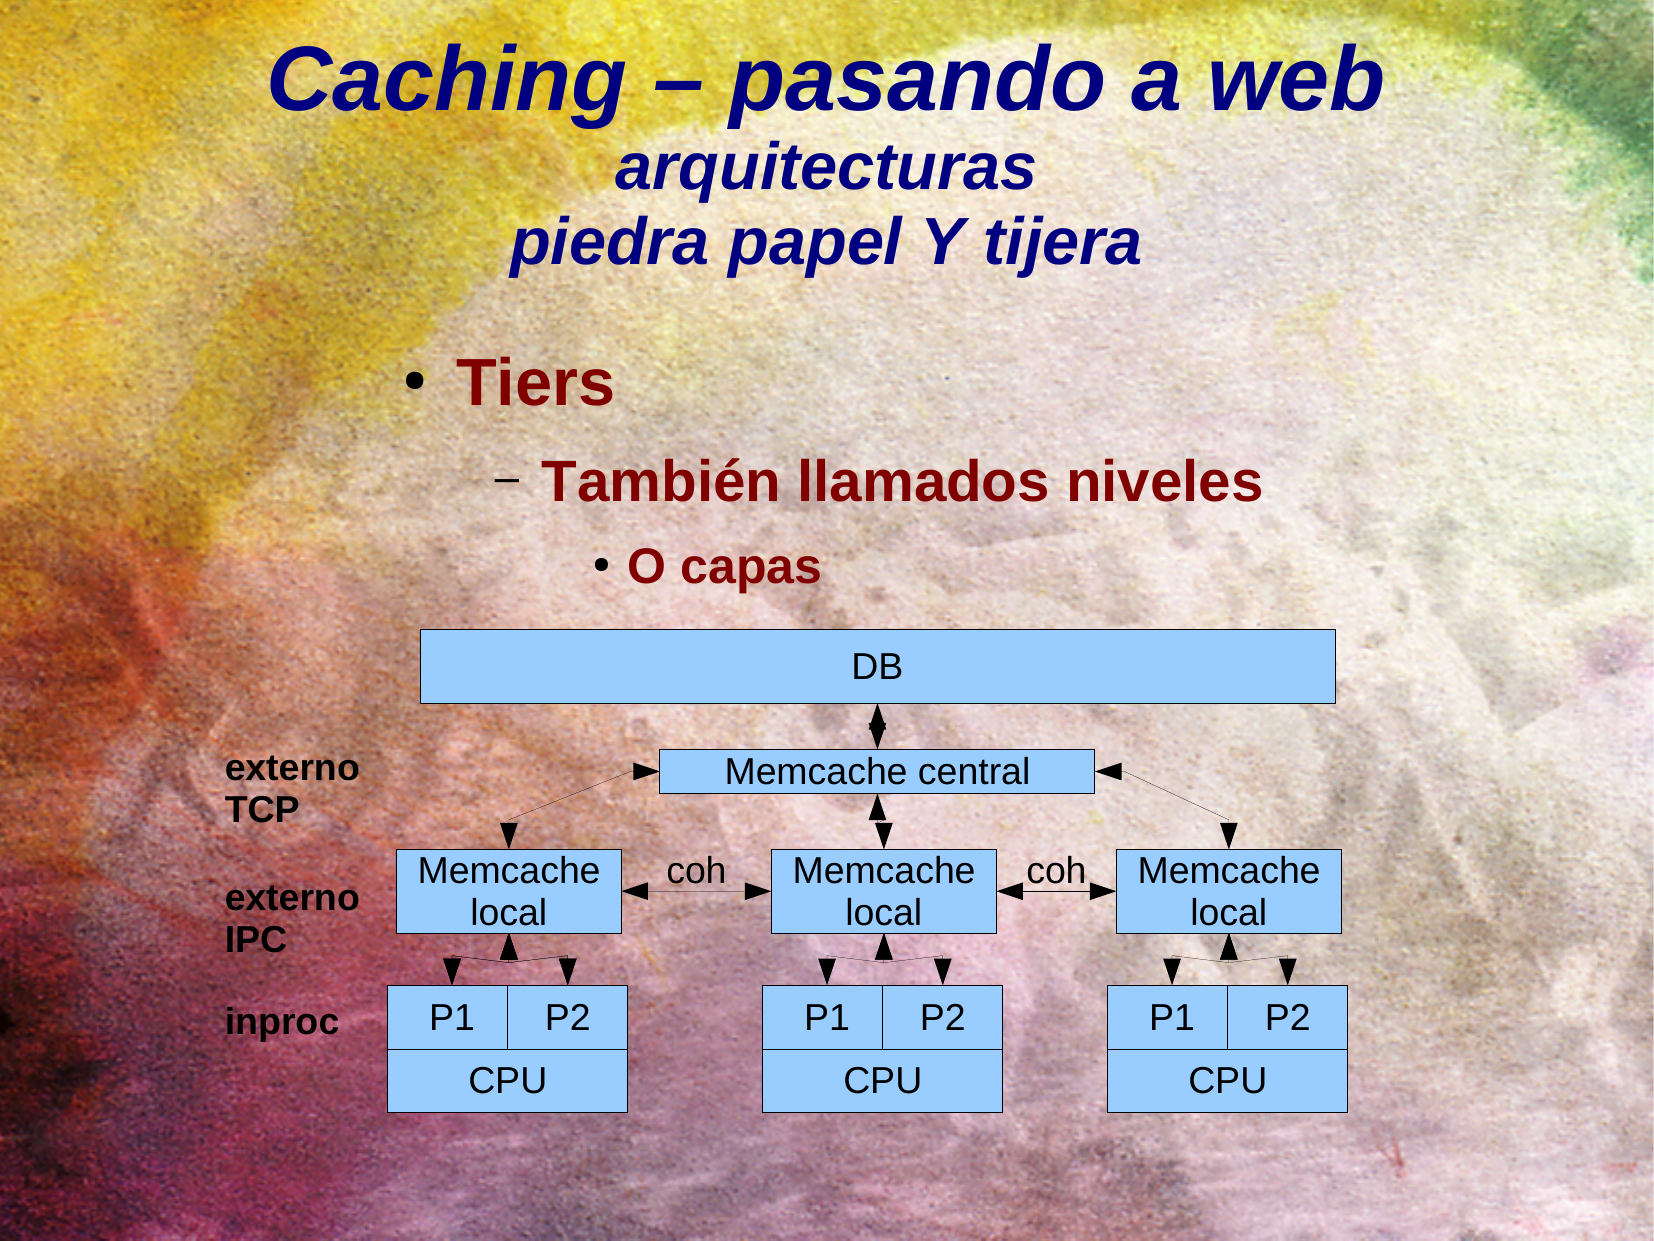

# Caching – pasando a web arquitecturas piedra papel Y tijera
Tiers
También llamados niveles
O capas
DB
externo
TCP
Memcache central
Memcache
local
Caché
L2
Memcache
local
Memcache
local
externo
IPC
P2
L1i
P1
L1d
P1
P2
P1
P2
inproc
CPU
CPU
CPU
CPU